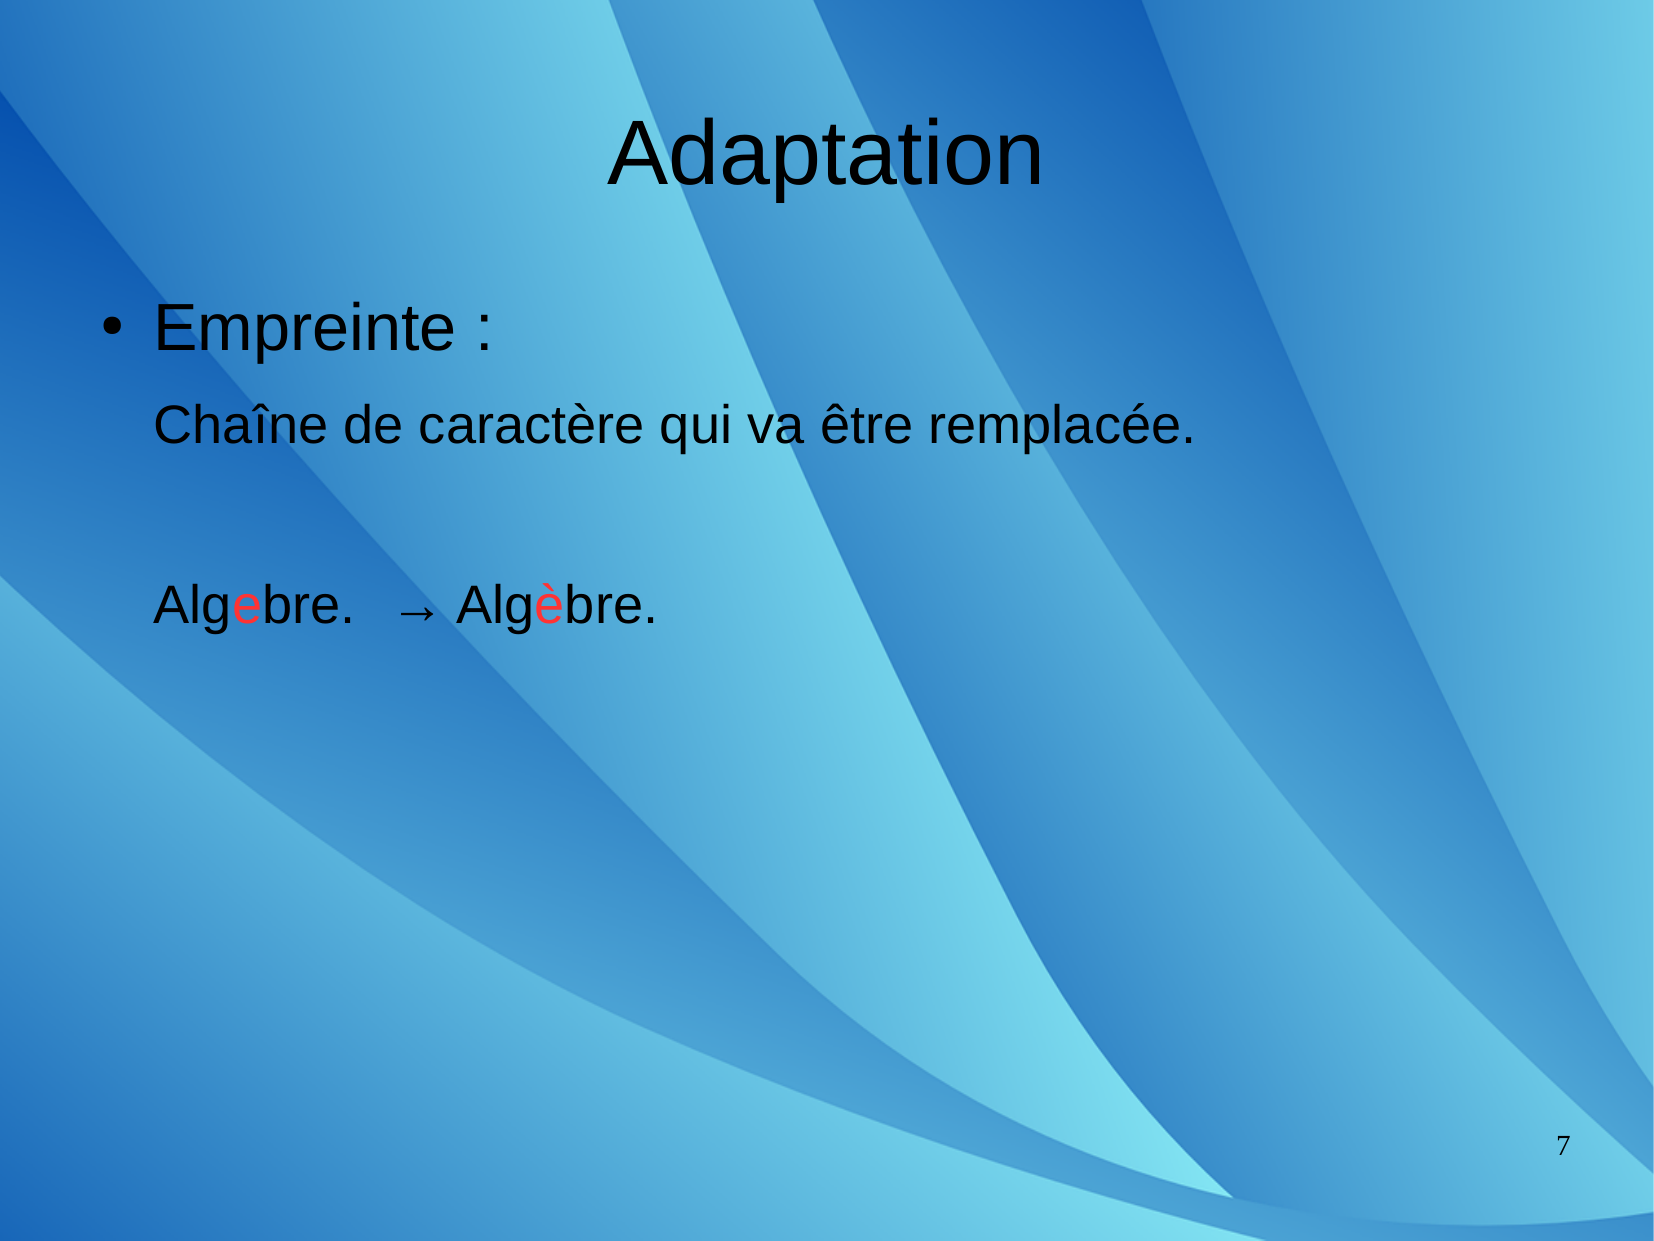

# Adaptation
Empreinte :
Chaîne de caractère qui va être remplacée.
Algebre.	 → Algèbre.
7